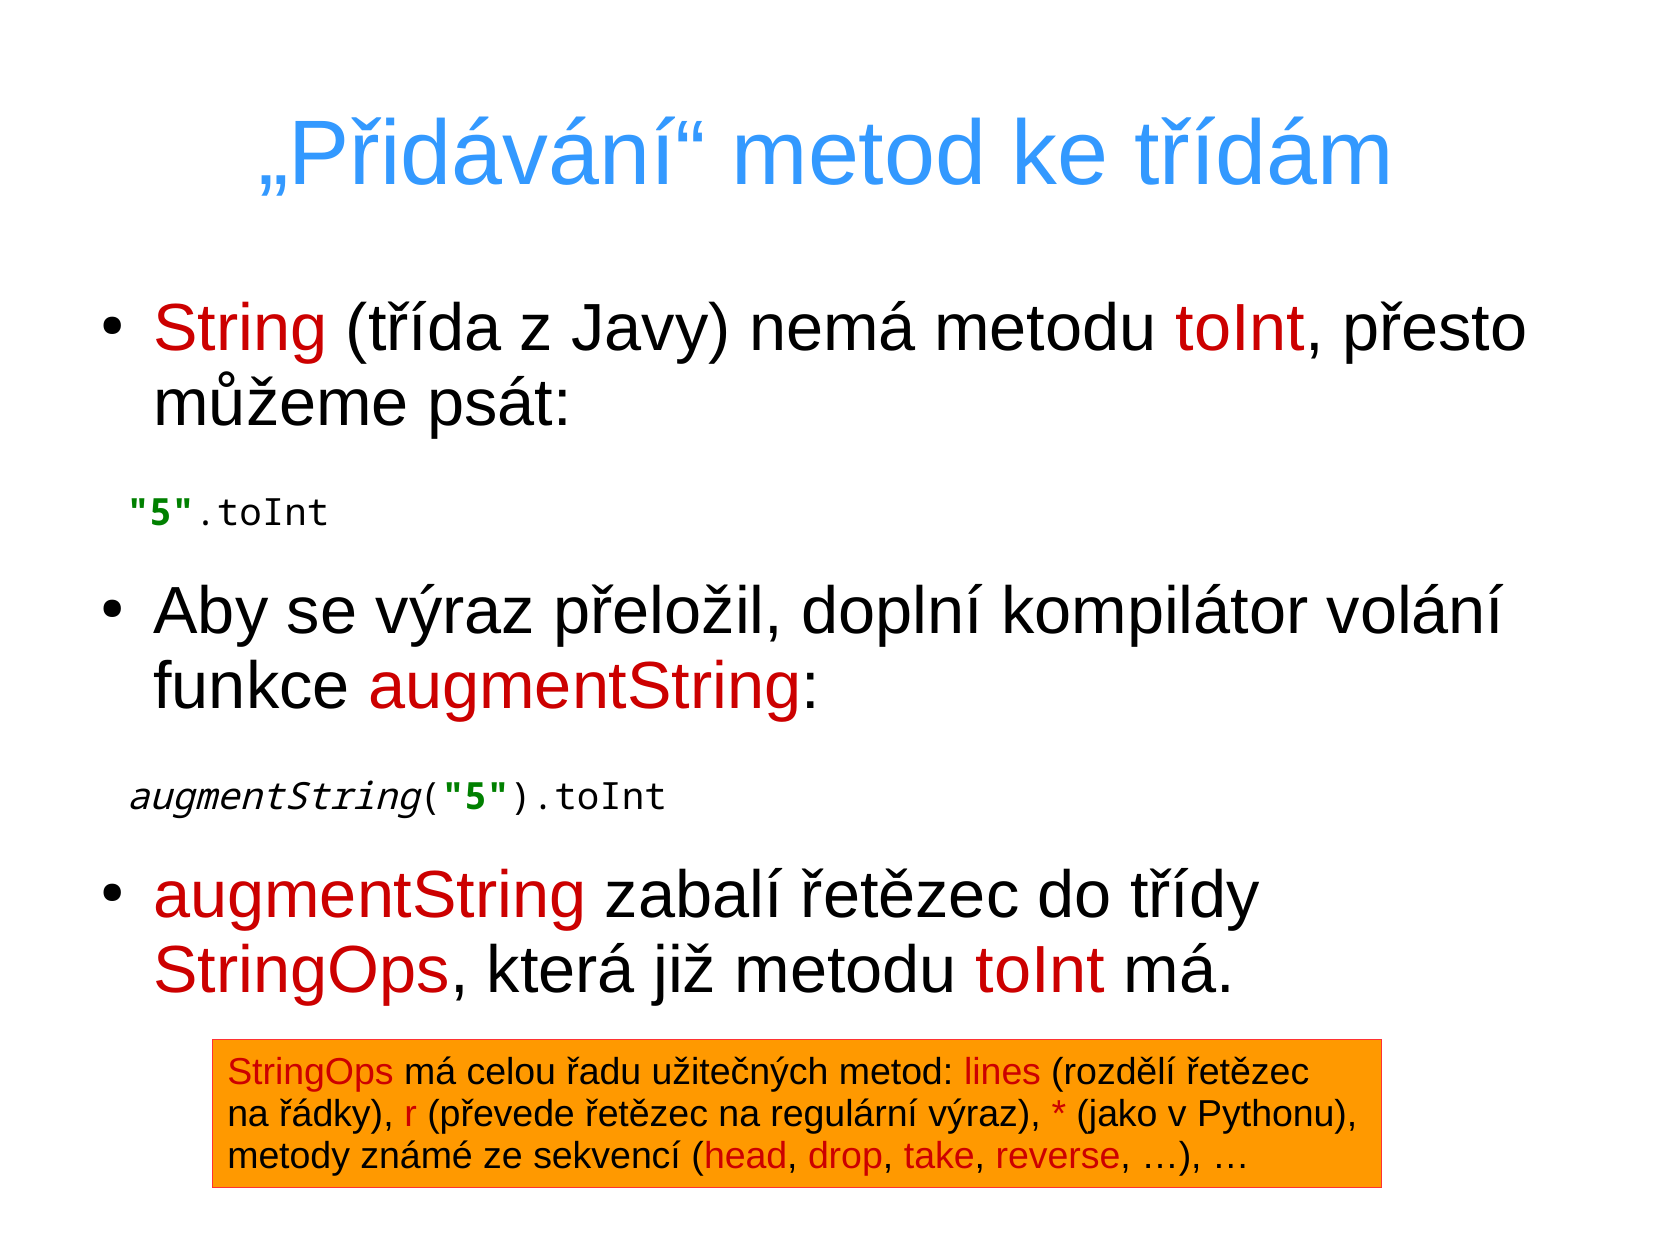

# „Přidávání“ metod ke třídám
String (třída z Javy) nemá metodu toInt, přesto můžeme psát:
Aby se výraz přeložil, doplní kompilátor volání funkce augmentString:
augmentString zabalí řetězec do třídy StringOps, která již metodu toInt má.
"5".toInt
augmentString("5").toInt
StringOps má celou řadu užitečných metod: lines (rozdělí řetězec
na řádky), r (převede řetězec na regulární výraz), * (jako v Pythonu),
metody známé ze sekvencí (head, drop, take, reverse, …), …